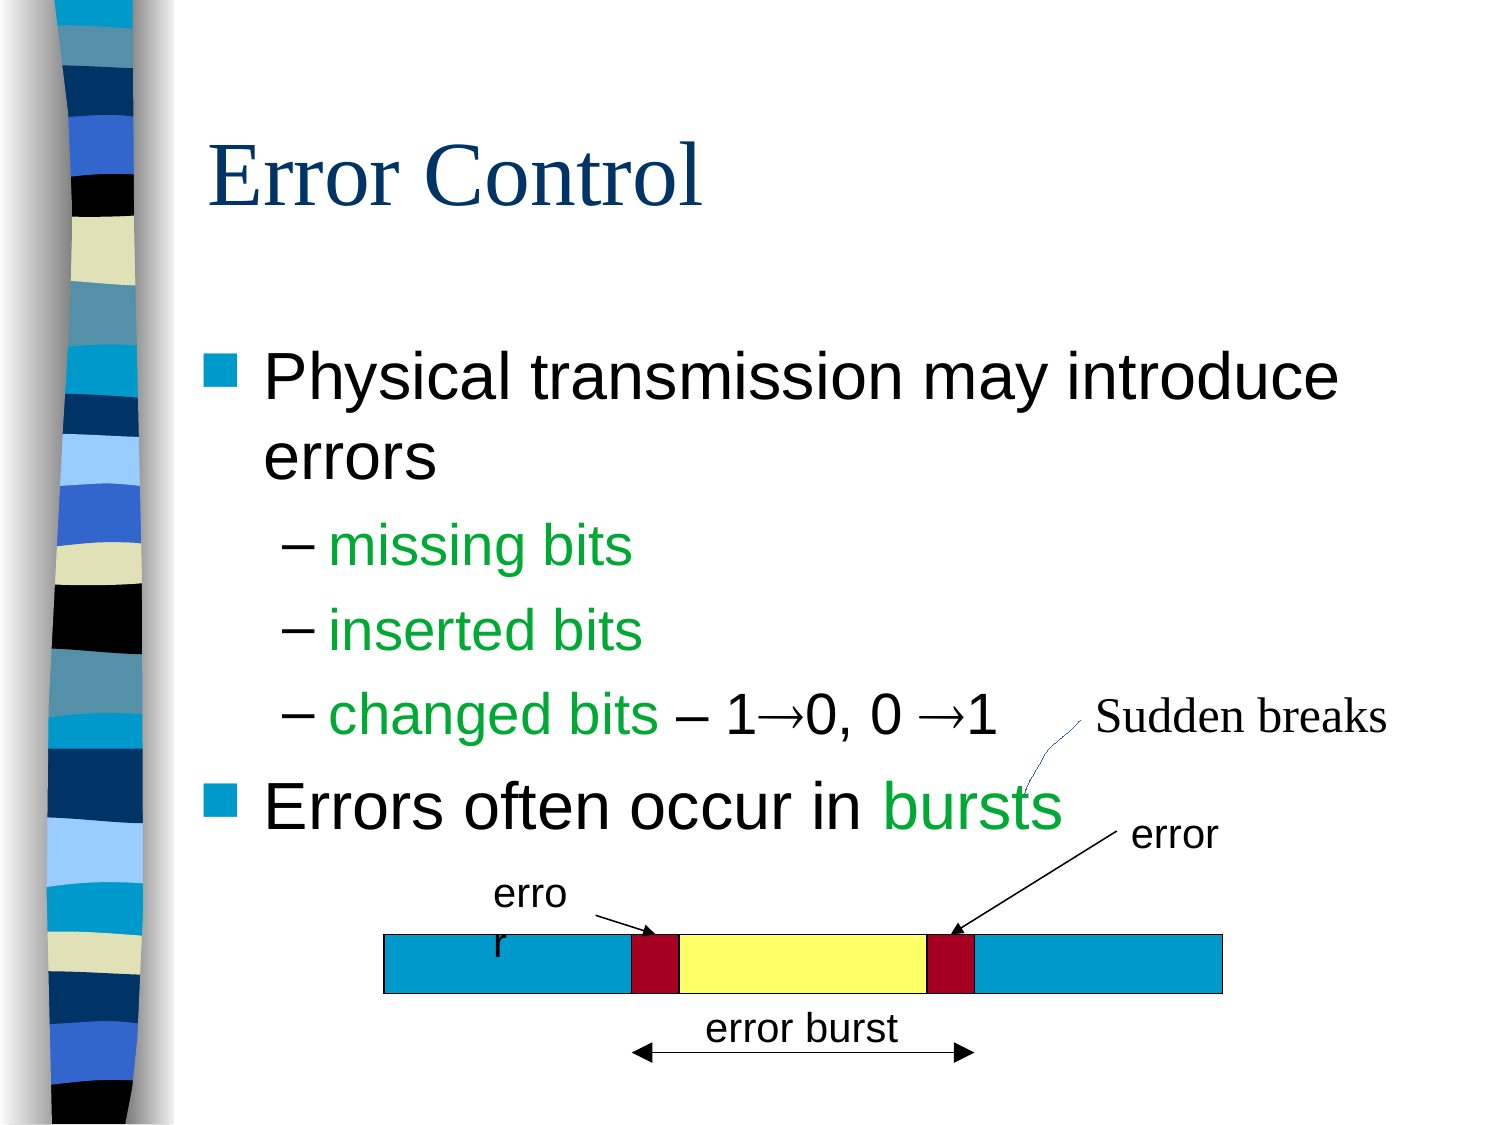

# Error Control
Physical transmission may introduce errors
missing bits
inserted bits
changed bits – 10, 0 1
Errors often occur in bursts
Sudden breaks
error
error
error burst